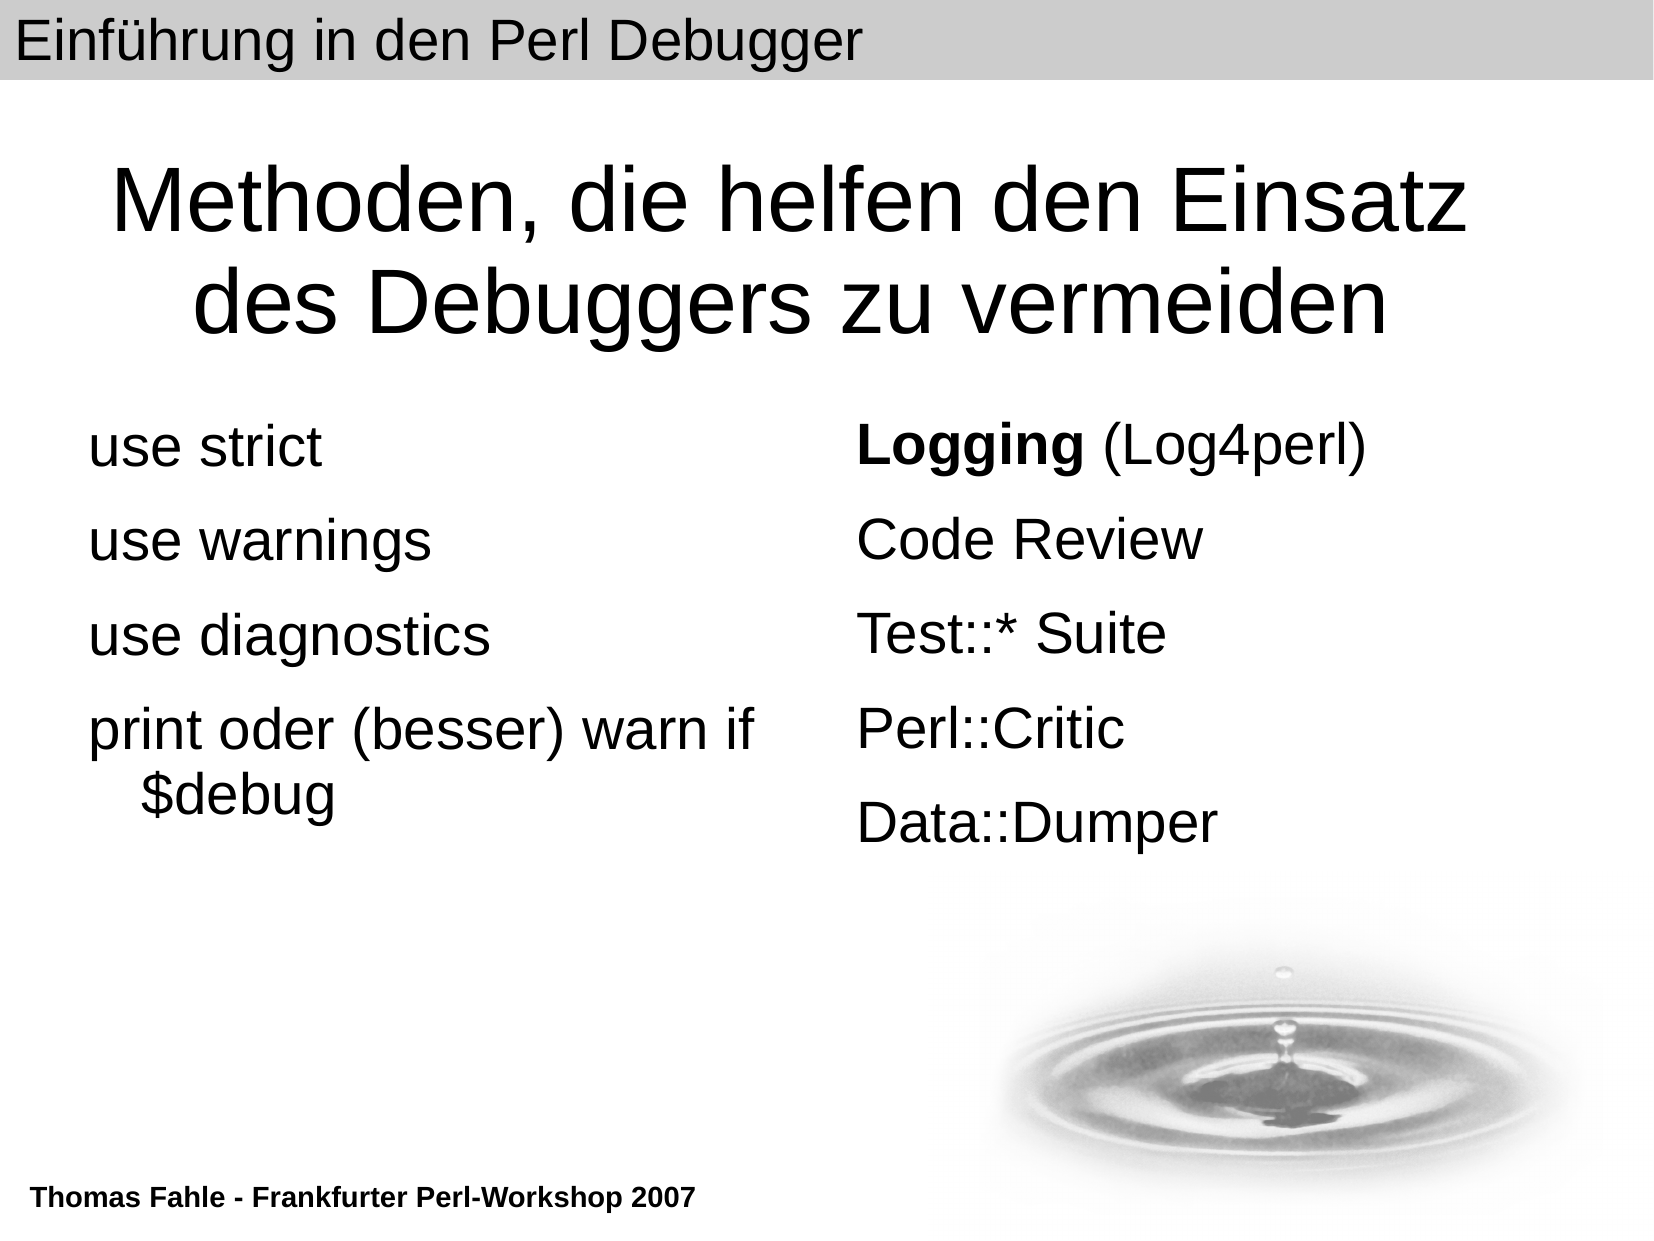

# Methoden, die helfen den Einsatz des Debuggers zu vermeiden
Logging (Log4perl)
Code Review
Test::* Suite
Perl::Critic
Data::Dumper
use strict
use warnings
use diagnostics
print oder (besser) warn if $debug